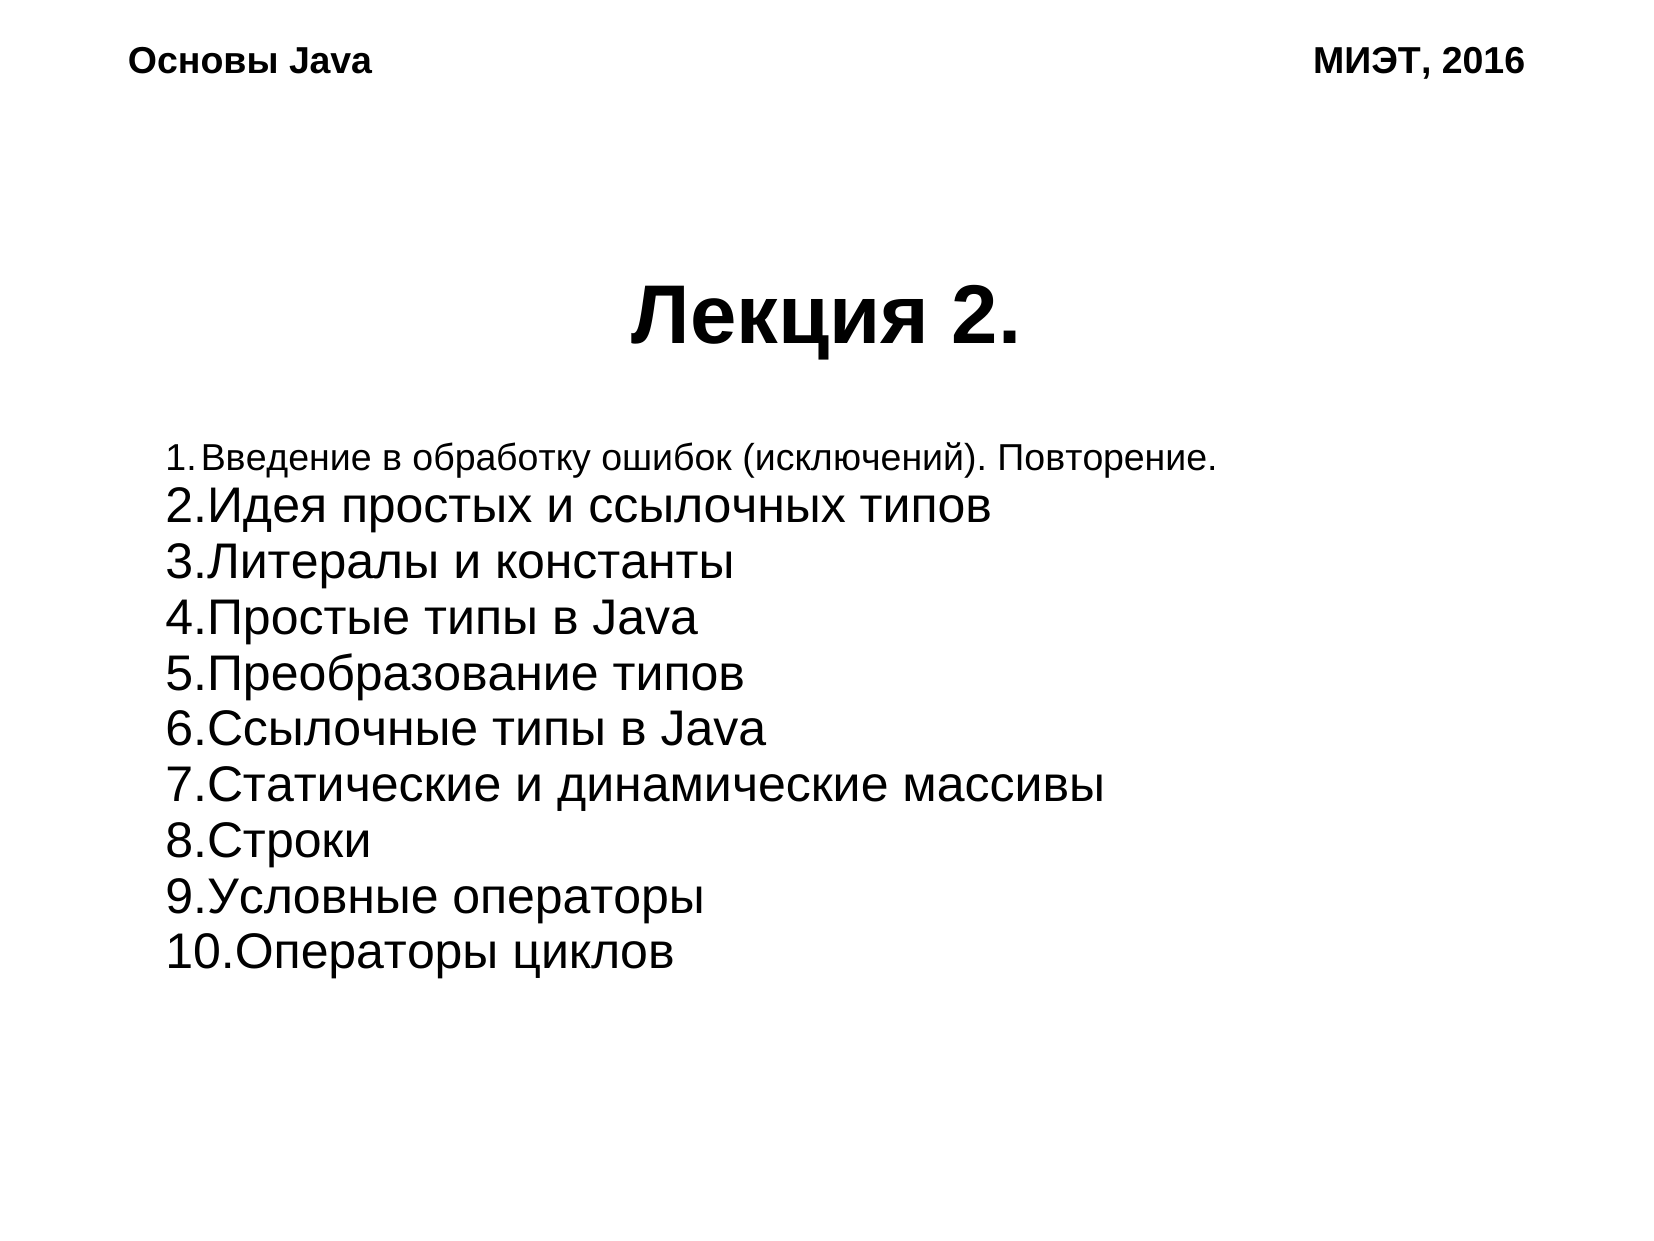

# Основы Java								МИЭТ, 2016
Лекция 2.
Введение в обработку ошибок (исключений). Повторение.
Идея простых и ссылочных типов
Литералы и константы
Простые типы в Java
Преобразование типов
Ссылочные типы в Java
Статические и динамические массивы
Строки
Условные операторы
Операторы циклов